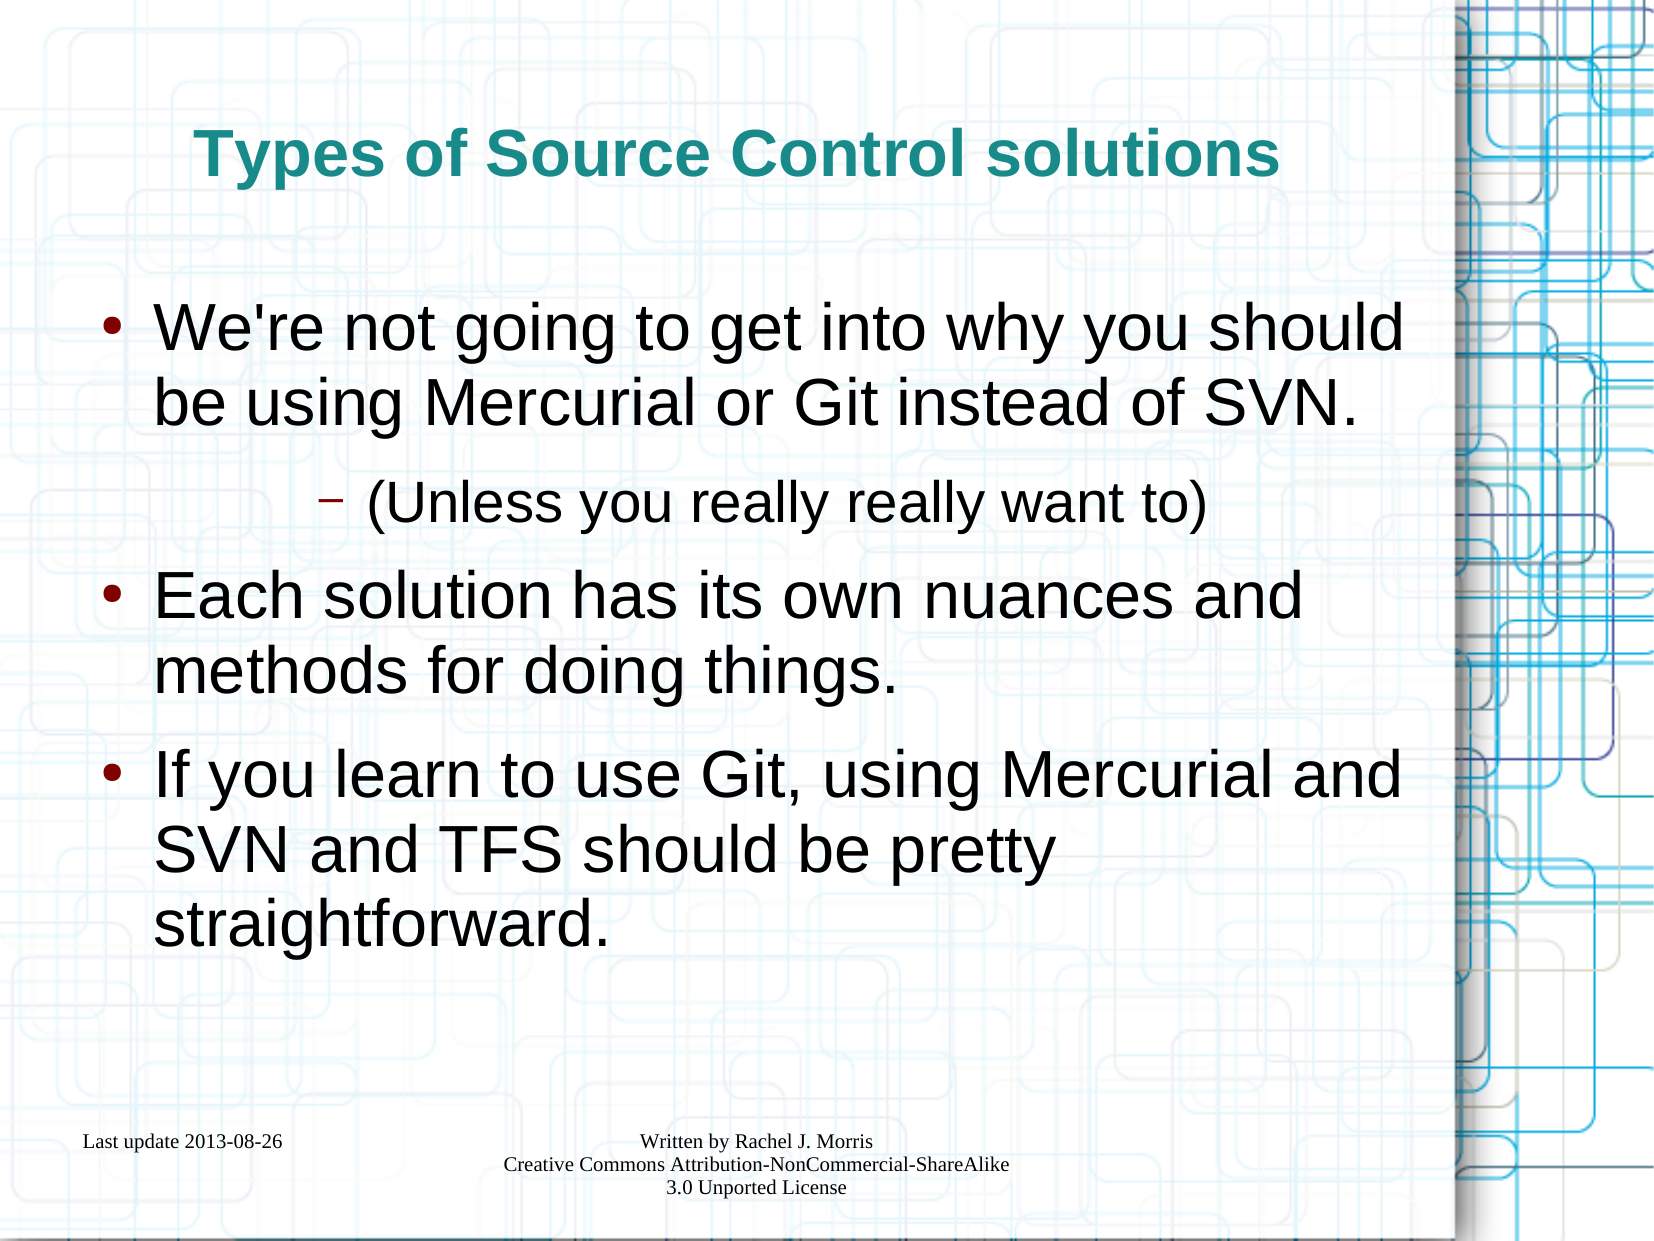

# Types of Source Control solutions
We're not going to get into why you should be using Mercurial or Git instead of SVN.
(Unless you really really want to)
Each solution has its own nuances and methods for doing things.
If you learn to use Git, using Mercurial and SVN and TFS should be pretty straightforward.